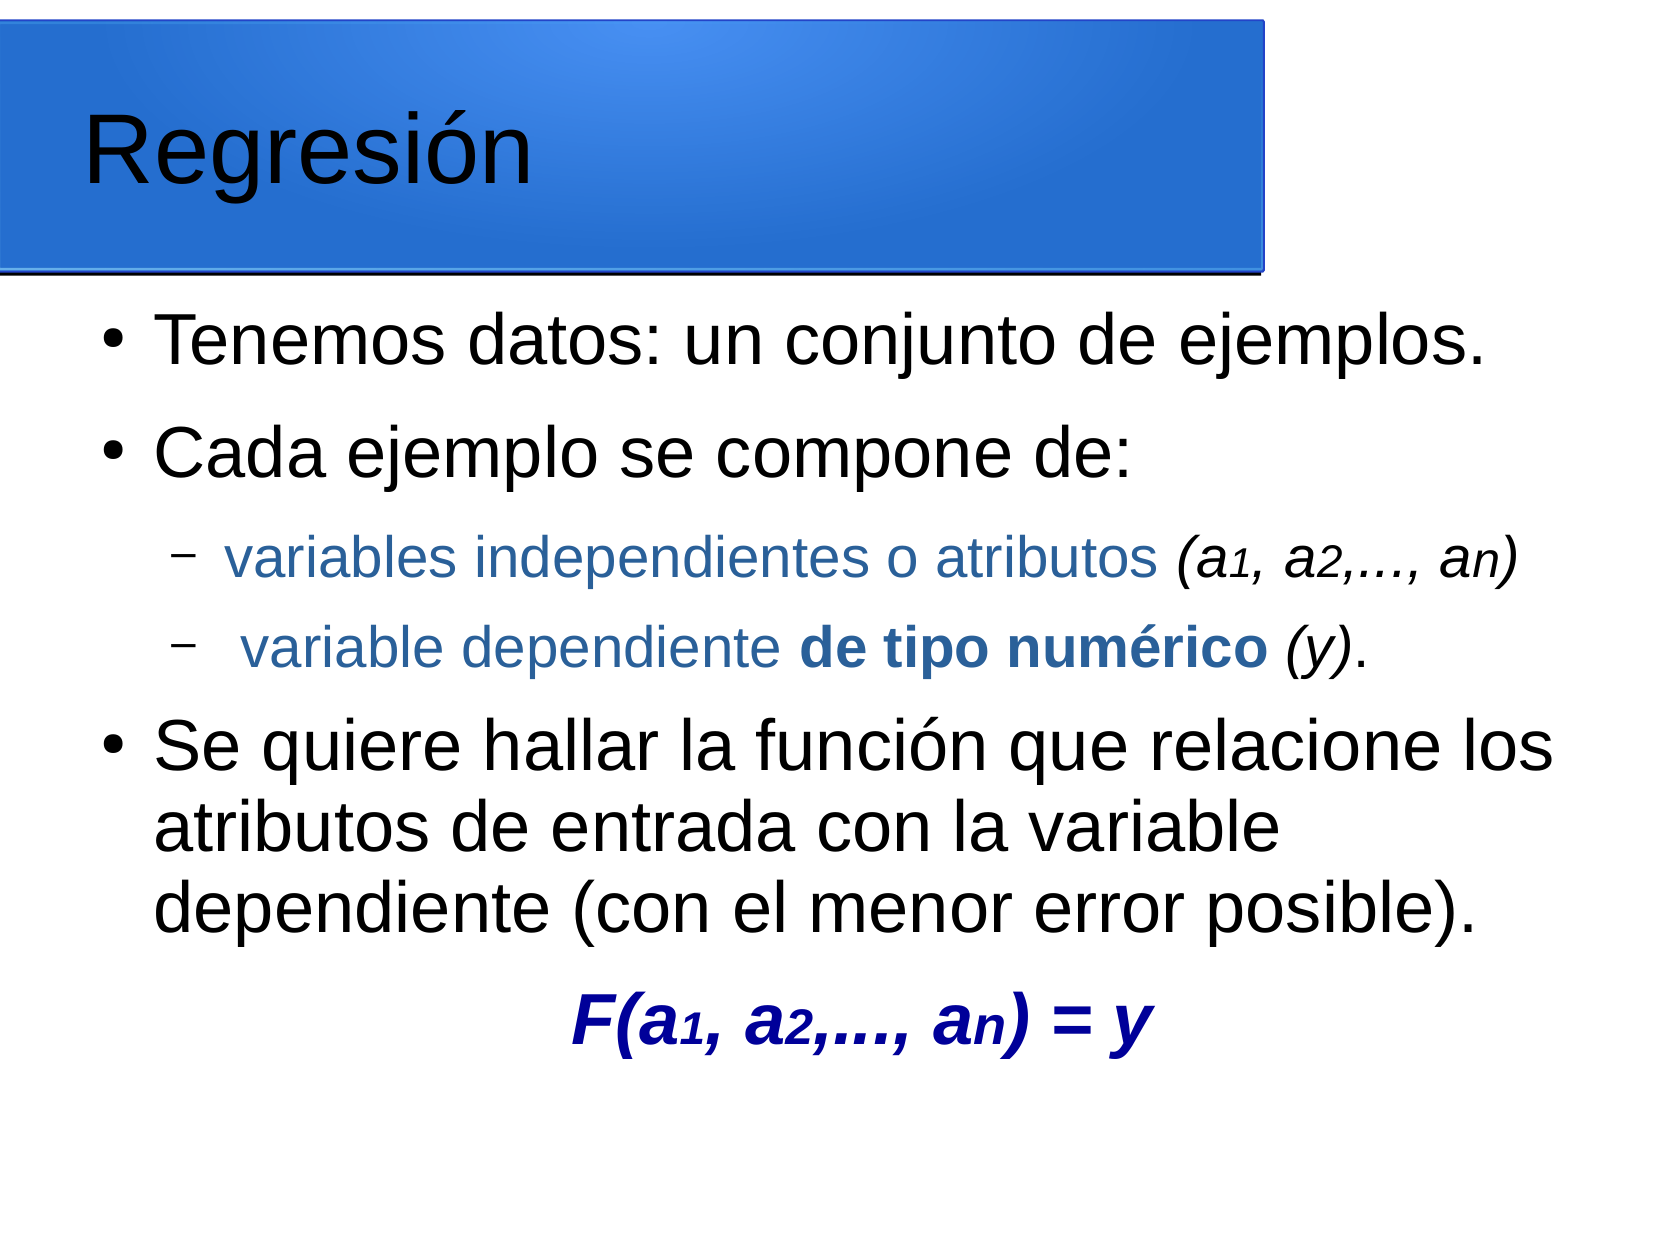

# Regresión
Tenemos datos: un conjunto de ejemplos.
Cada ejemplo se compone de:
variables independientes o atributos (a1, a2,..., an)
 variable dependiente de tipo numérico (y).
Se quiere hallar la función que relacione los atributos de entrada con la variable dependiente (con el menor error posible).
F(a1, a2,..., an) = y